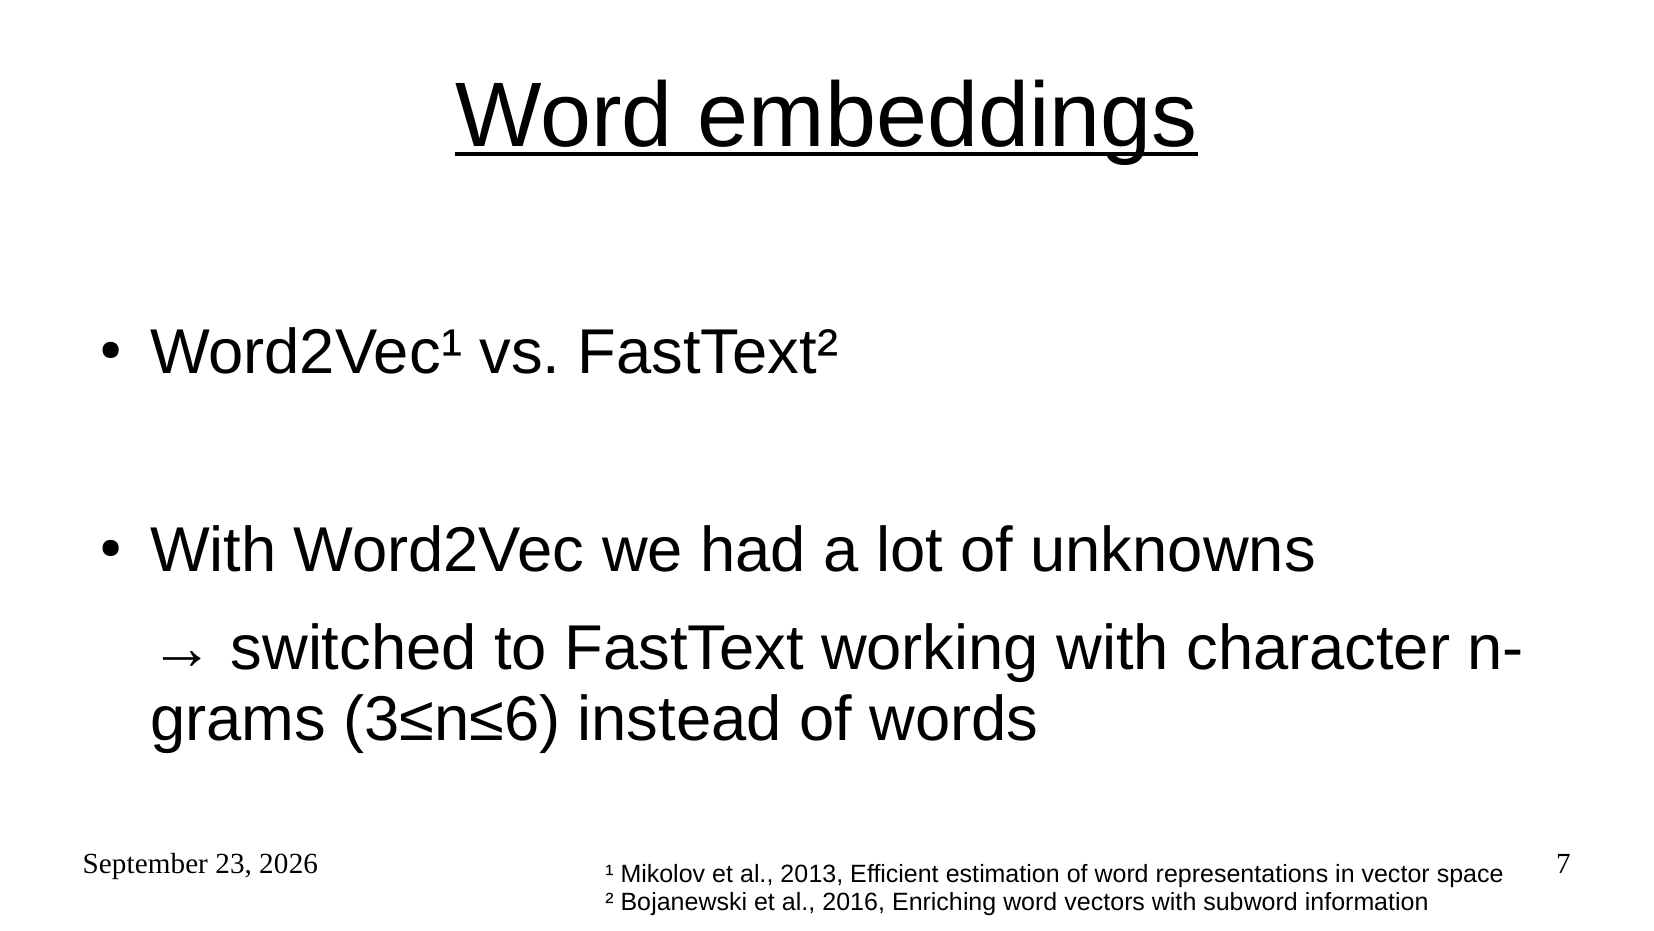

# Word embeddings
Word2Vec¹ vs. FastText²
With Word2Vec we had a lot of unknowns
→ switched to FastText working with character n-grams (3≤n≤6) instead of words
7
¹ Mikolov et al., 2013, Efficient estimation of word representations in vector space
² Bojanewski et al., 2016, Enriching word vectors with subword information